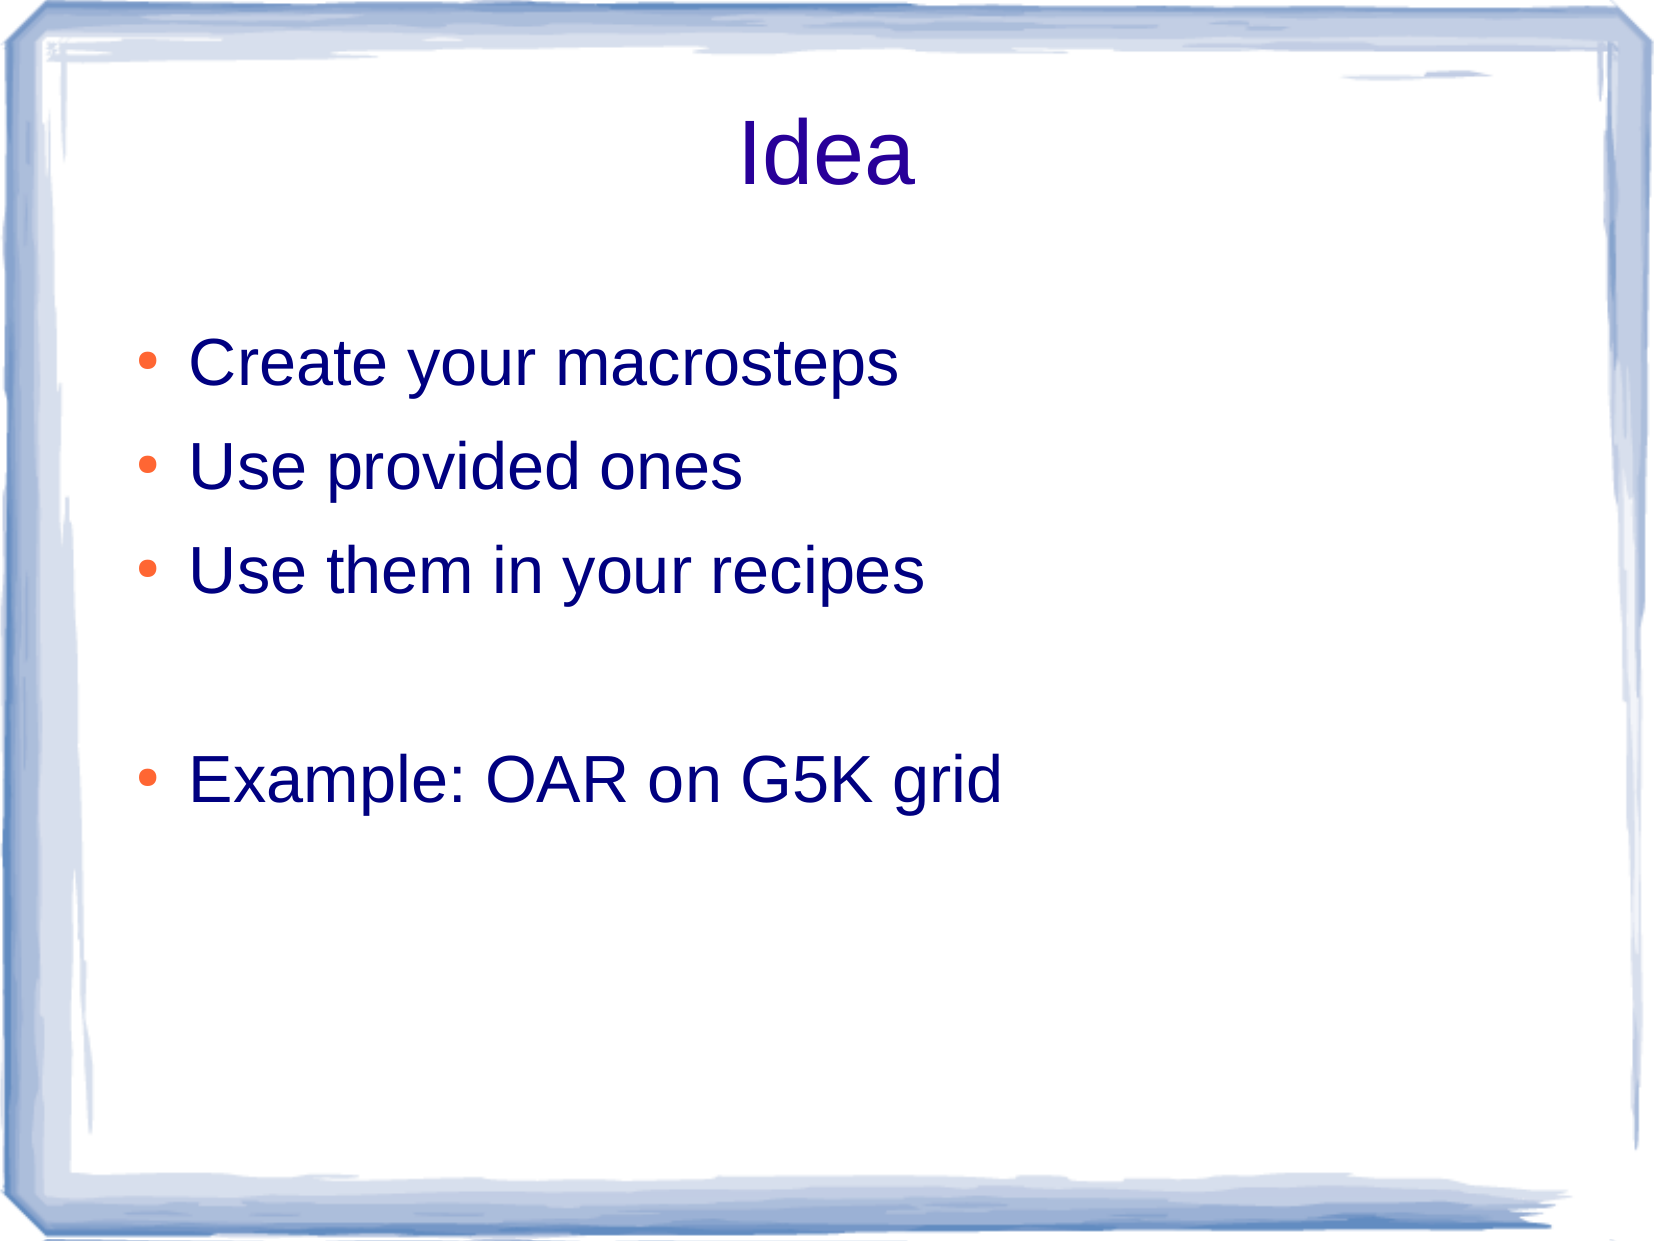

# Idea
Create your macrosteps
Use provided ones
Use them in your recipes
Example: OAR on G5K grid